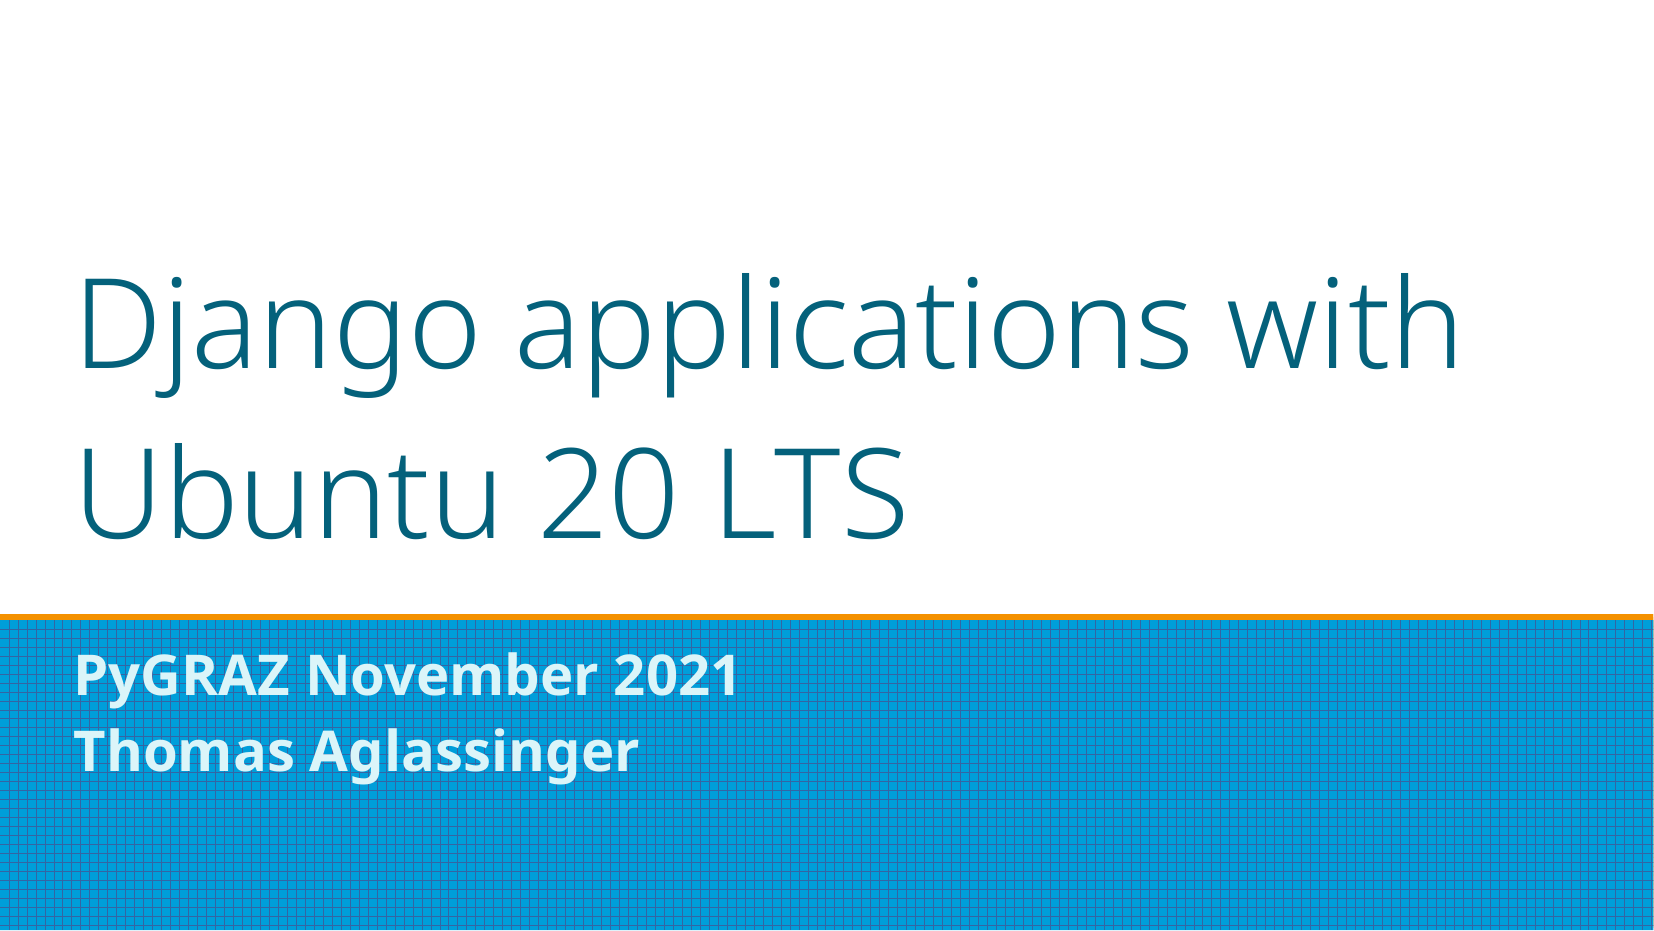

# Django applications with Ubuntu 20 LTS
PyGRAZ November 2021
Thomas Aglassinger